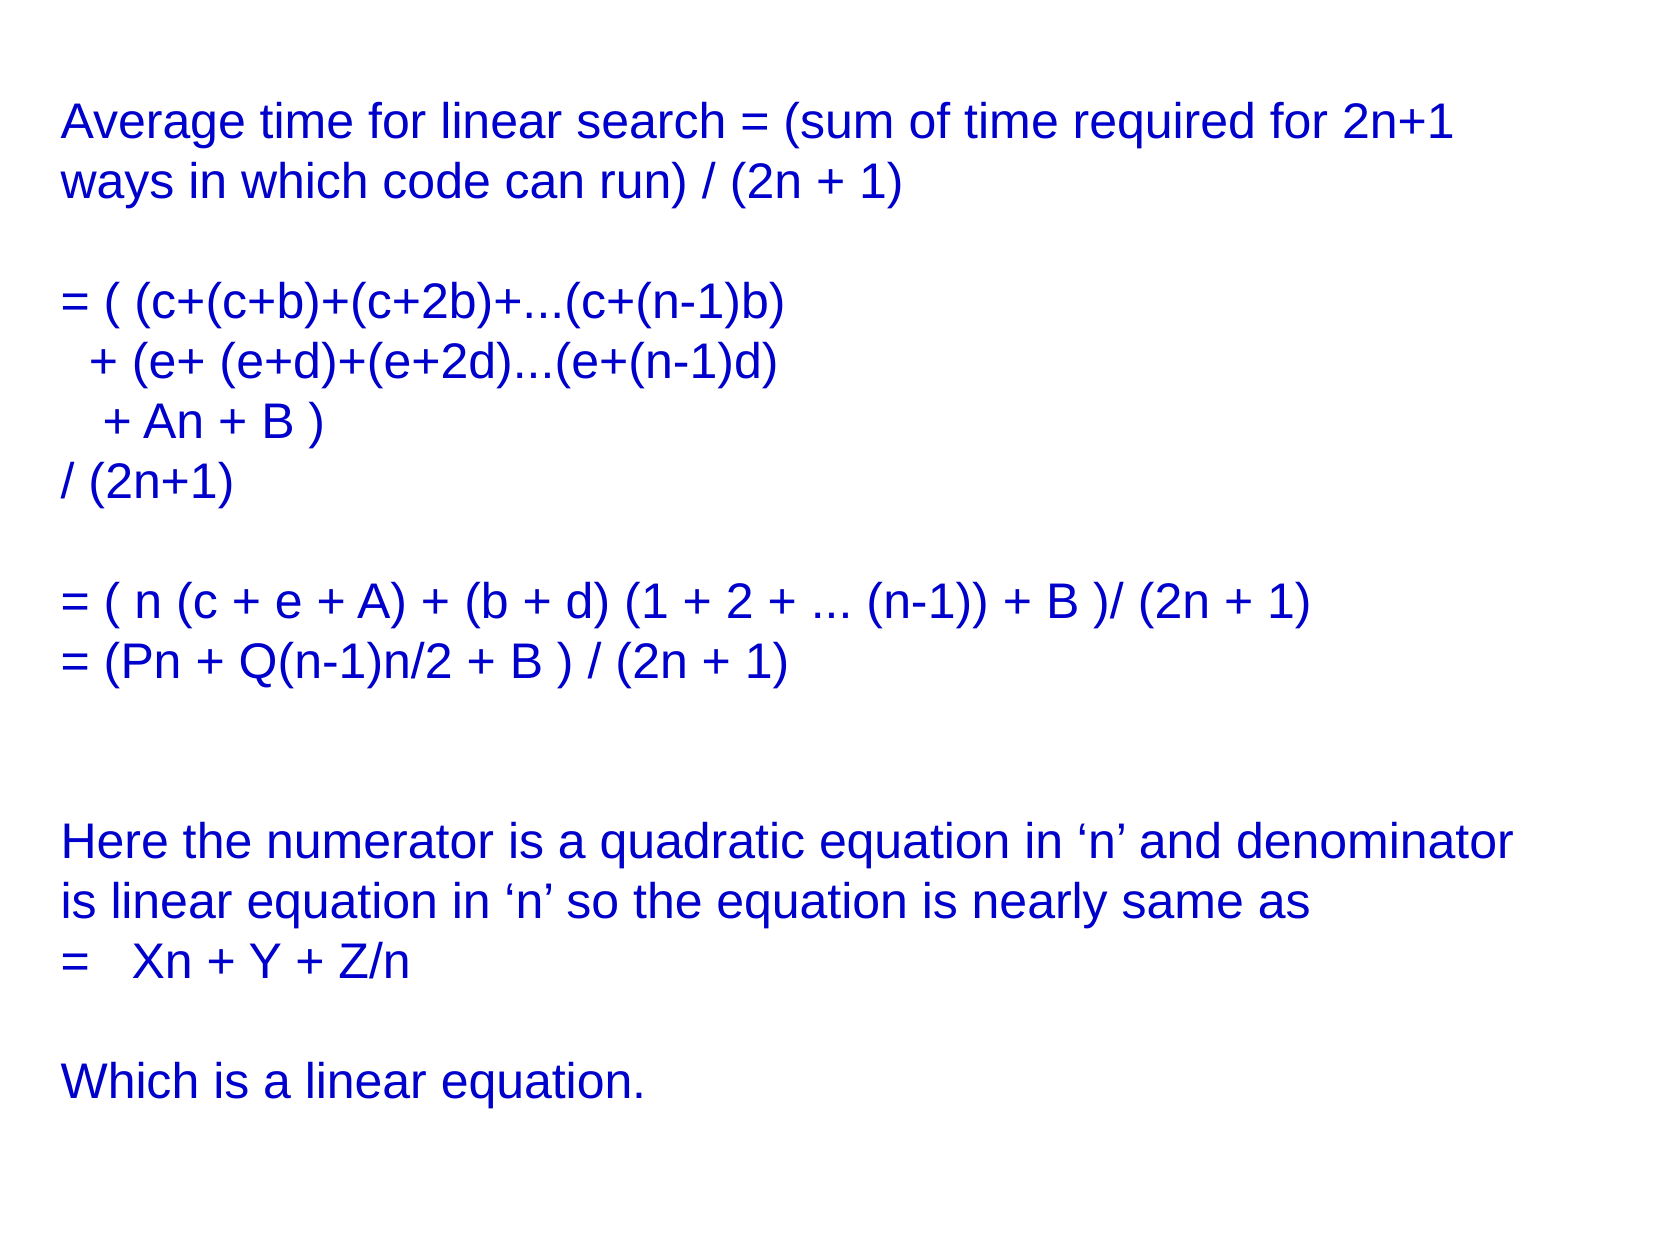

# Average time for linear search = (sum of time required for 2n+1 ways in which code can run) / (2n + 1)
= ( (c+(c+b)+(c+2b)+...(c+(n-1)b)
 + (e+ (e+d)+(e+2d)...(e+(n-1)d)
 + An + B )
/ (2n+1)
= ( n (c + e + A) + (b + d) (1 + 2 + ... (n-1)) + B )/ (2n + 1)
= (Pn + Q(n-1)n/2 + B ) / (2n + 1)
Here the numerator is a quadratic equation in ‘n’ and denominator is linear equation in ‘n’ so the equation is nearly same as
= Xn + Y + Z/n
Which is a linear equation.